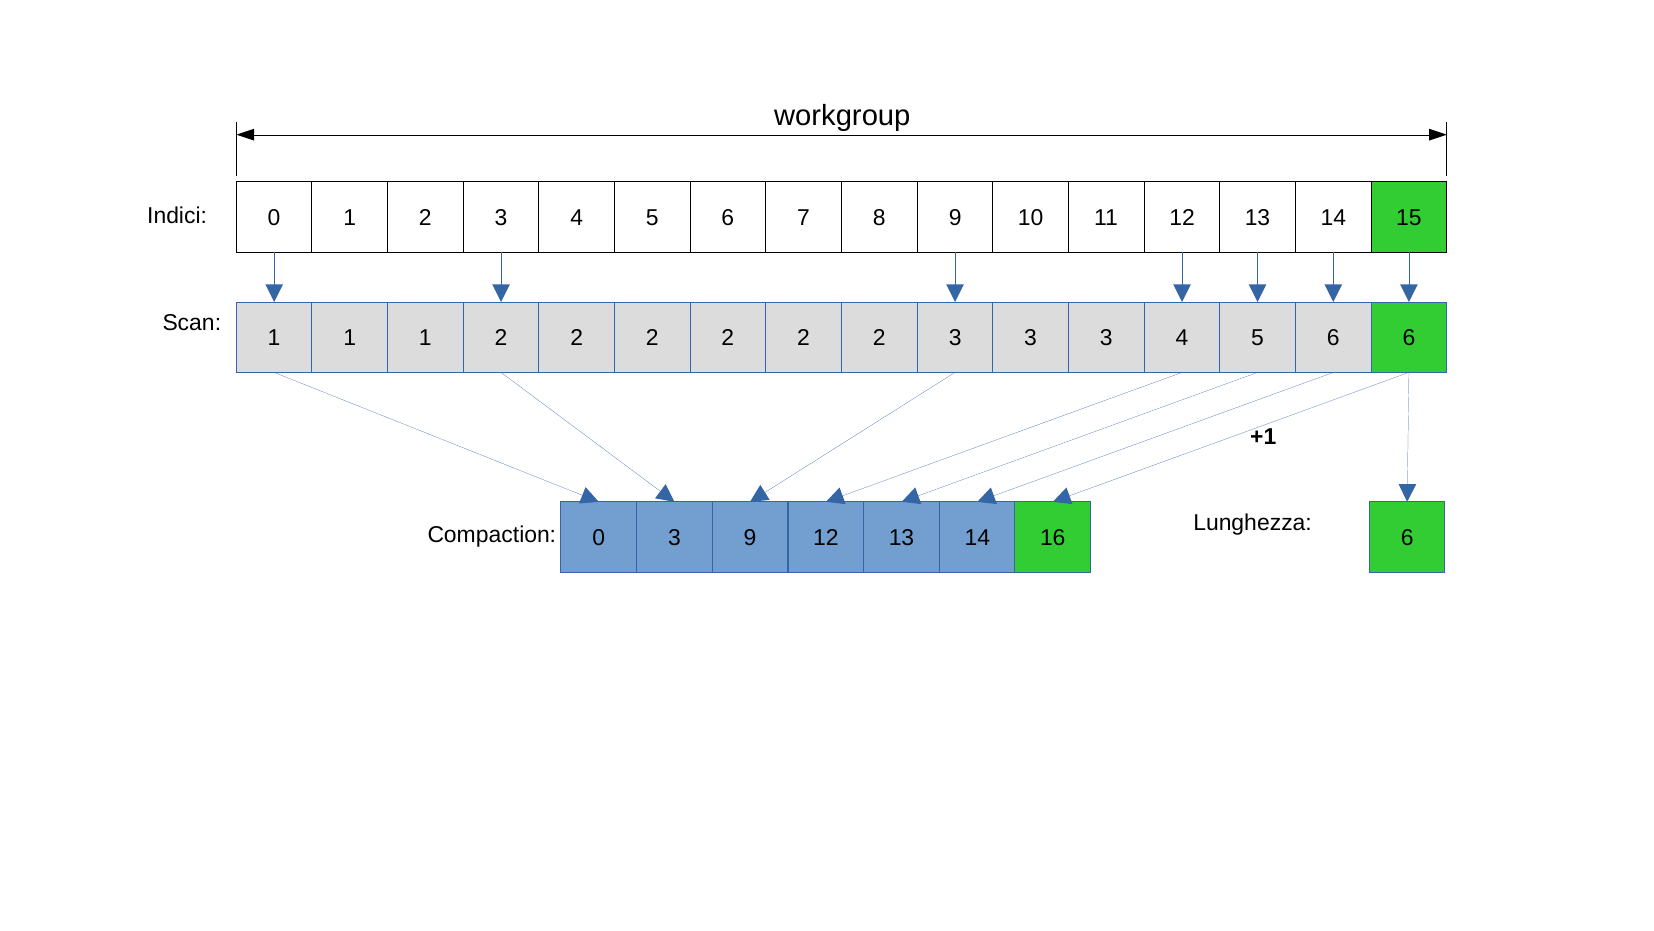

0
1
2
3
4
5
6
7
8
9
10
11
12
13
14
15
Indici:
1
1
1
2
2
2
2
2
2
3
3
3
4
5
6
6
Scan:
0
3
9
12
13
14
16
Lunghezza:
6
Compaction: